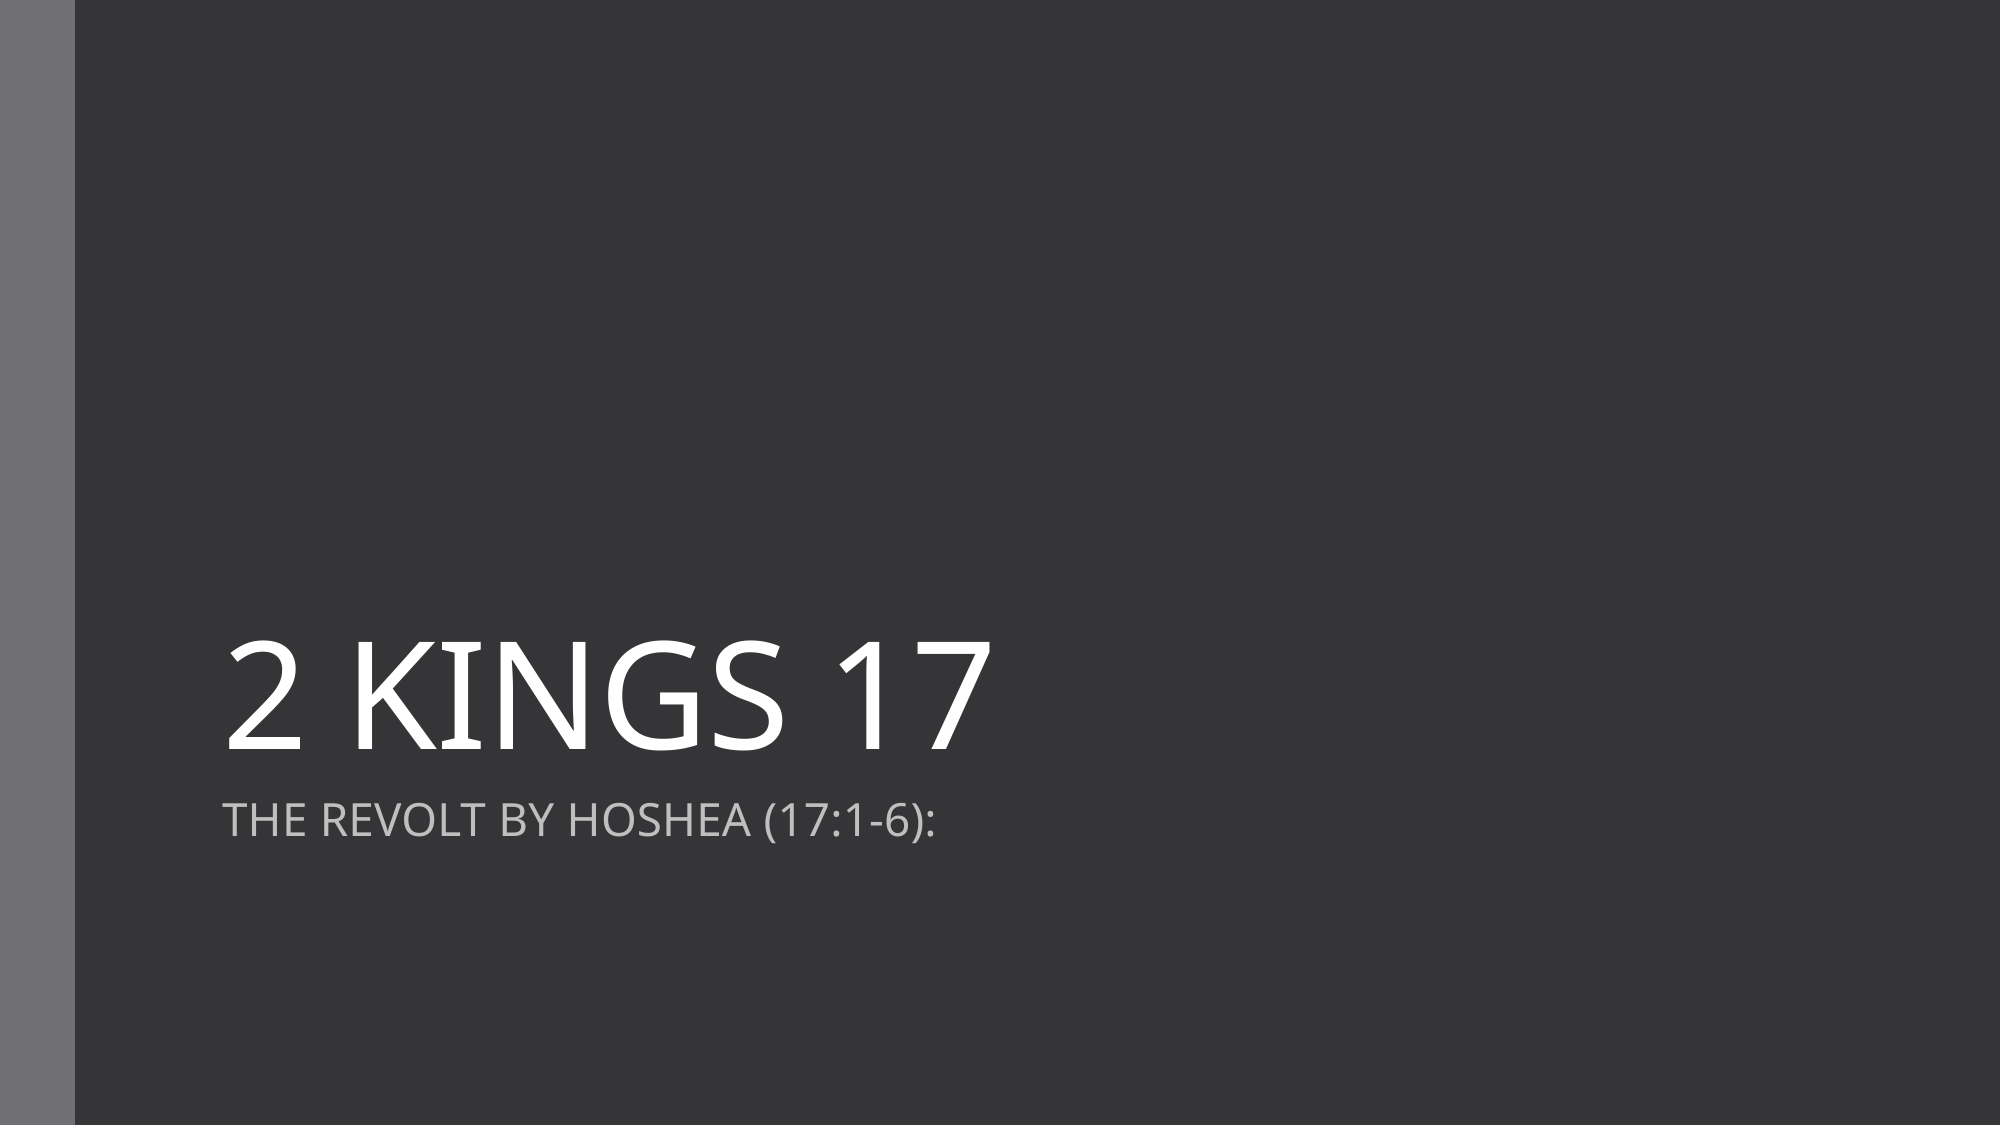

# 2 KINGS 17
THE REVOLT BY HOSHEA (17:1-6):